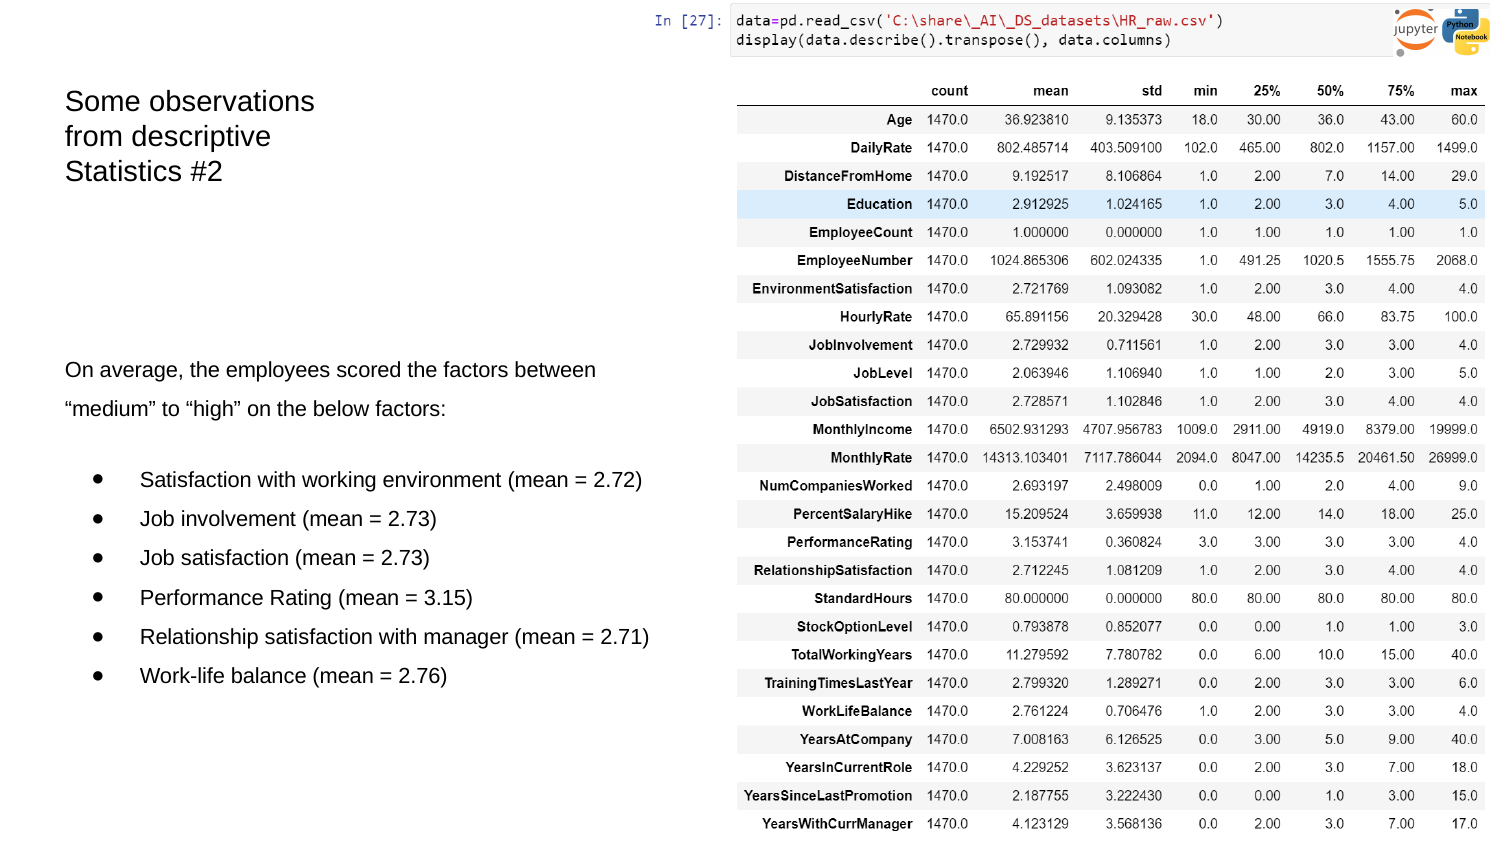

# Some observations from descriptive Statistics #2
On average, the employees scored the factors between “medium” to “high” on the below factors:
Satisfaction with working environment (mean = 2.72)
Job involvement (mean = 2.73)
Job satisfaction (mean = 2.73)
Performance Rating (mean = 3.15)
Relationship satisfaction with manager (mean = 2.71)
Work-life balance (mean = 2.76)